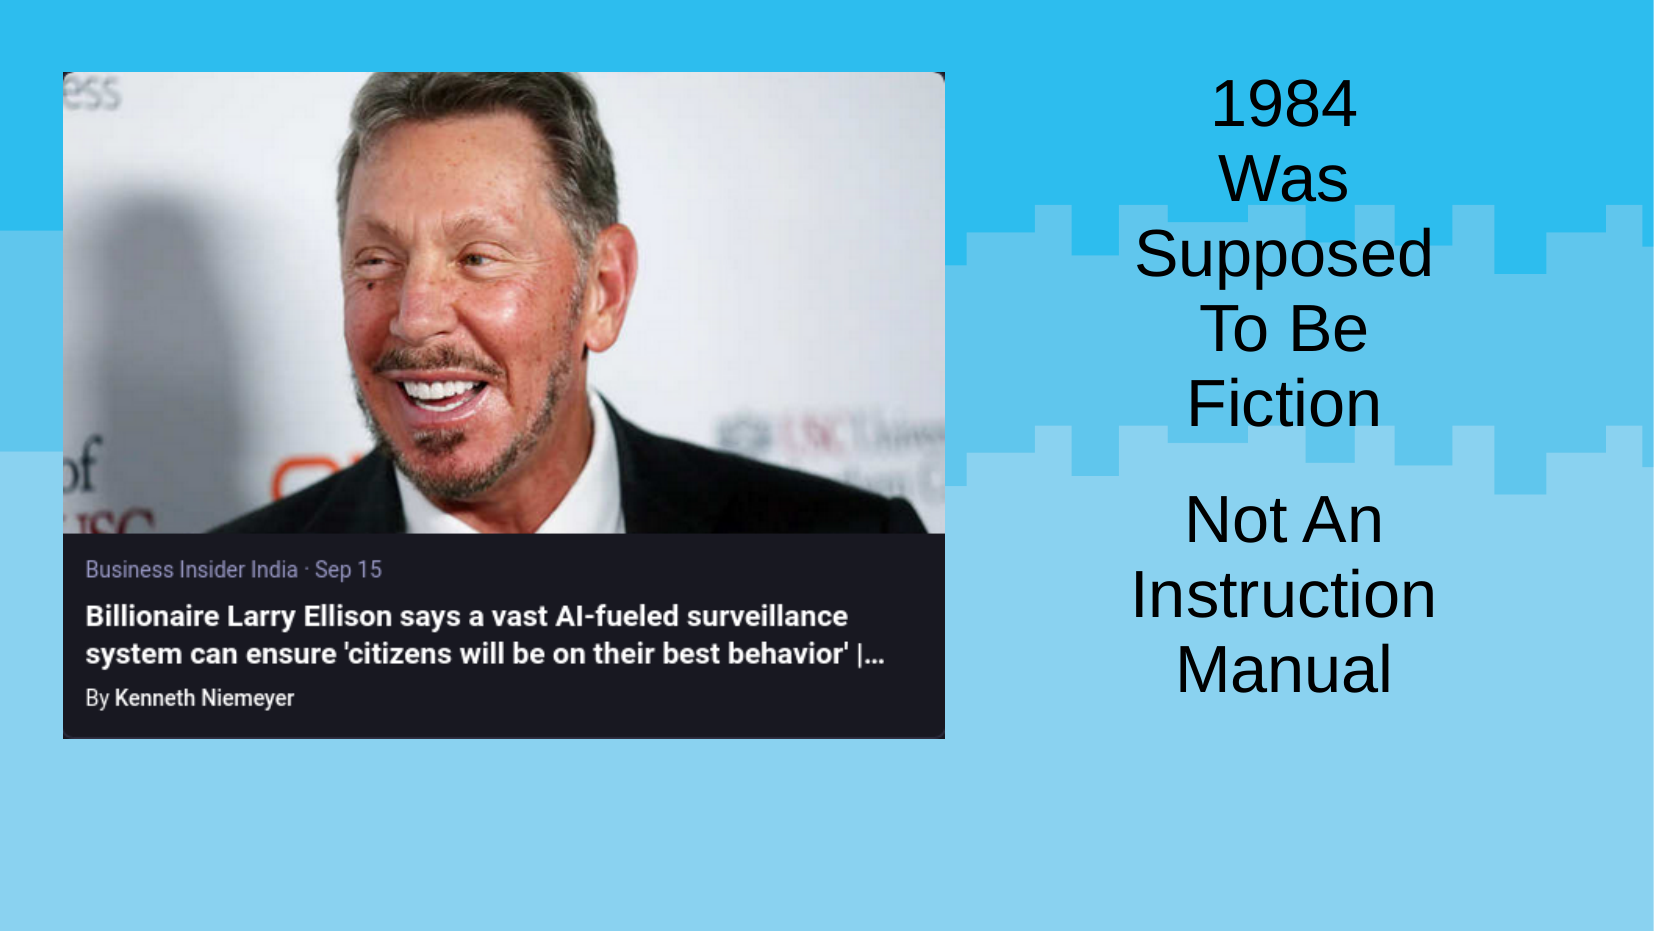

1984
Was
Supposed
To Be
Fiction
Not An
Instruction
Manual